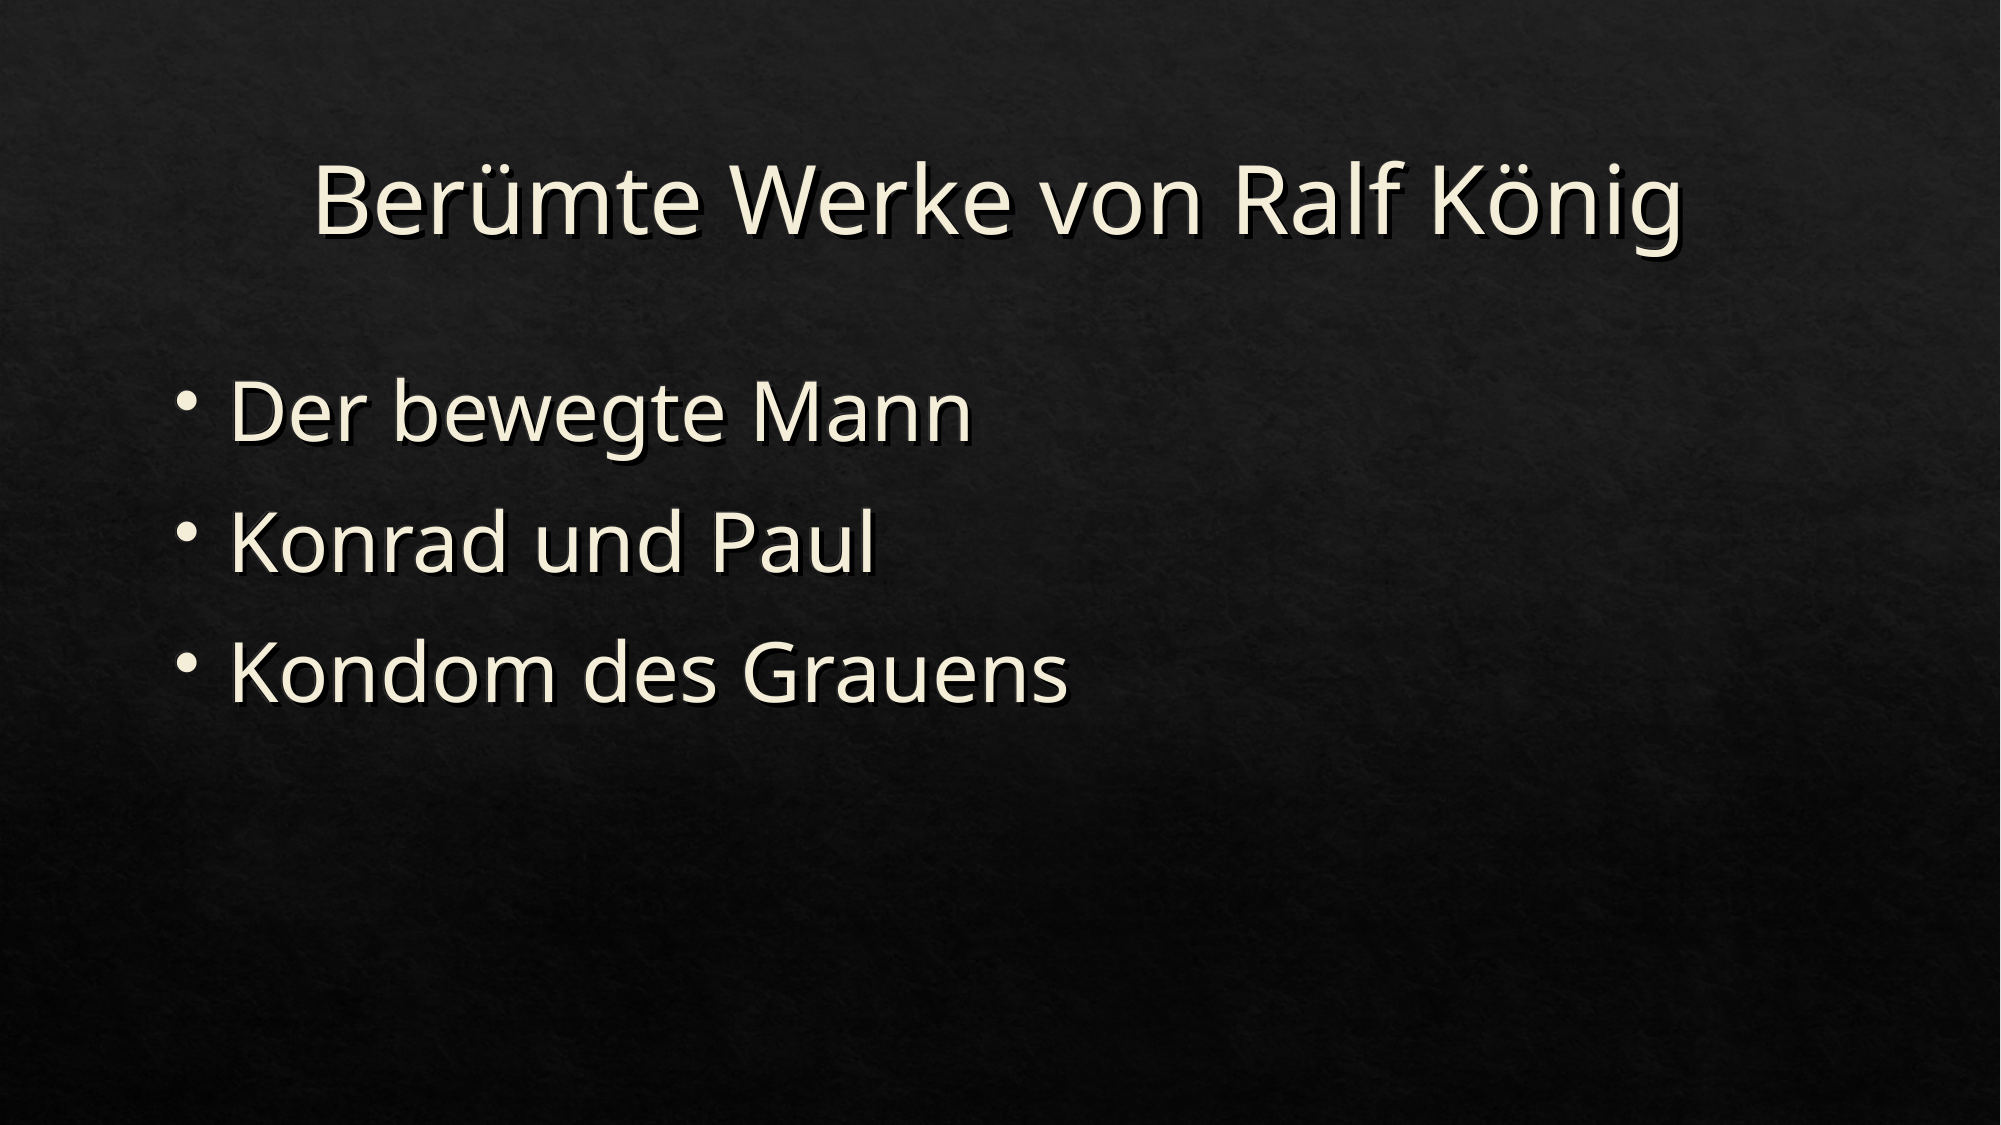

# Berümte Werke von Ralf König
Der bewegte Mann
Konrad und Paul
Kondom des Grauens